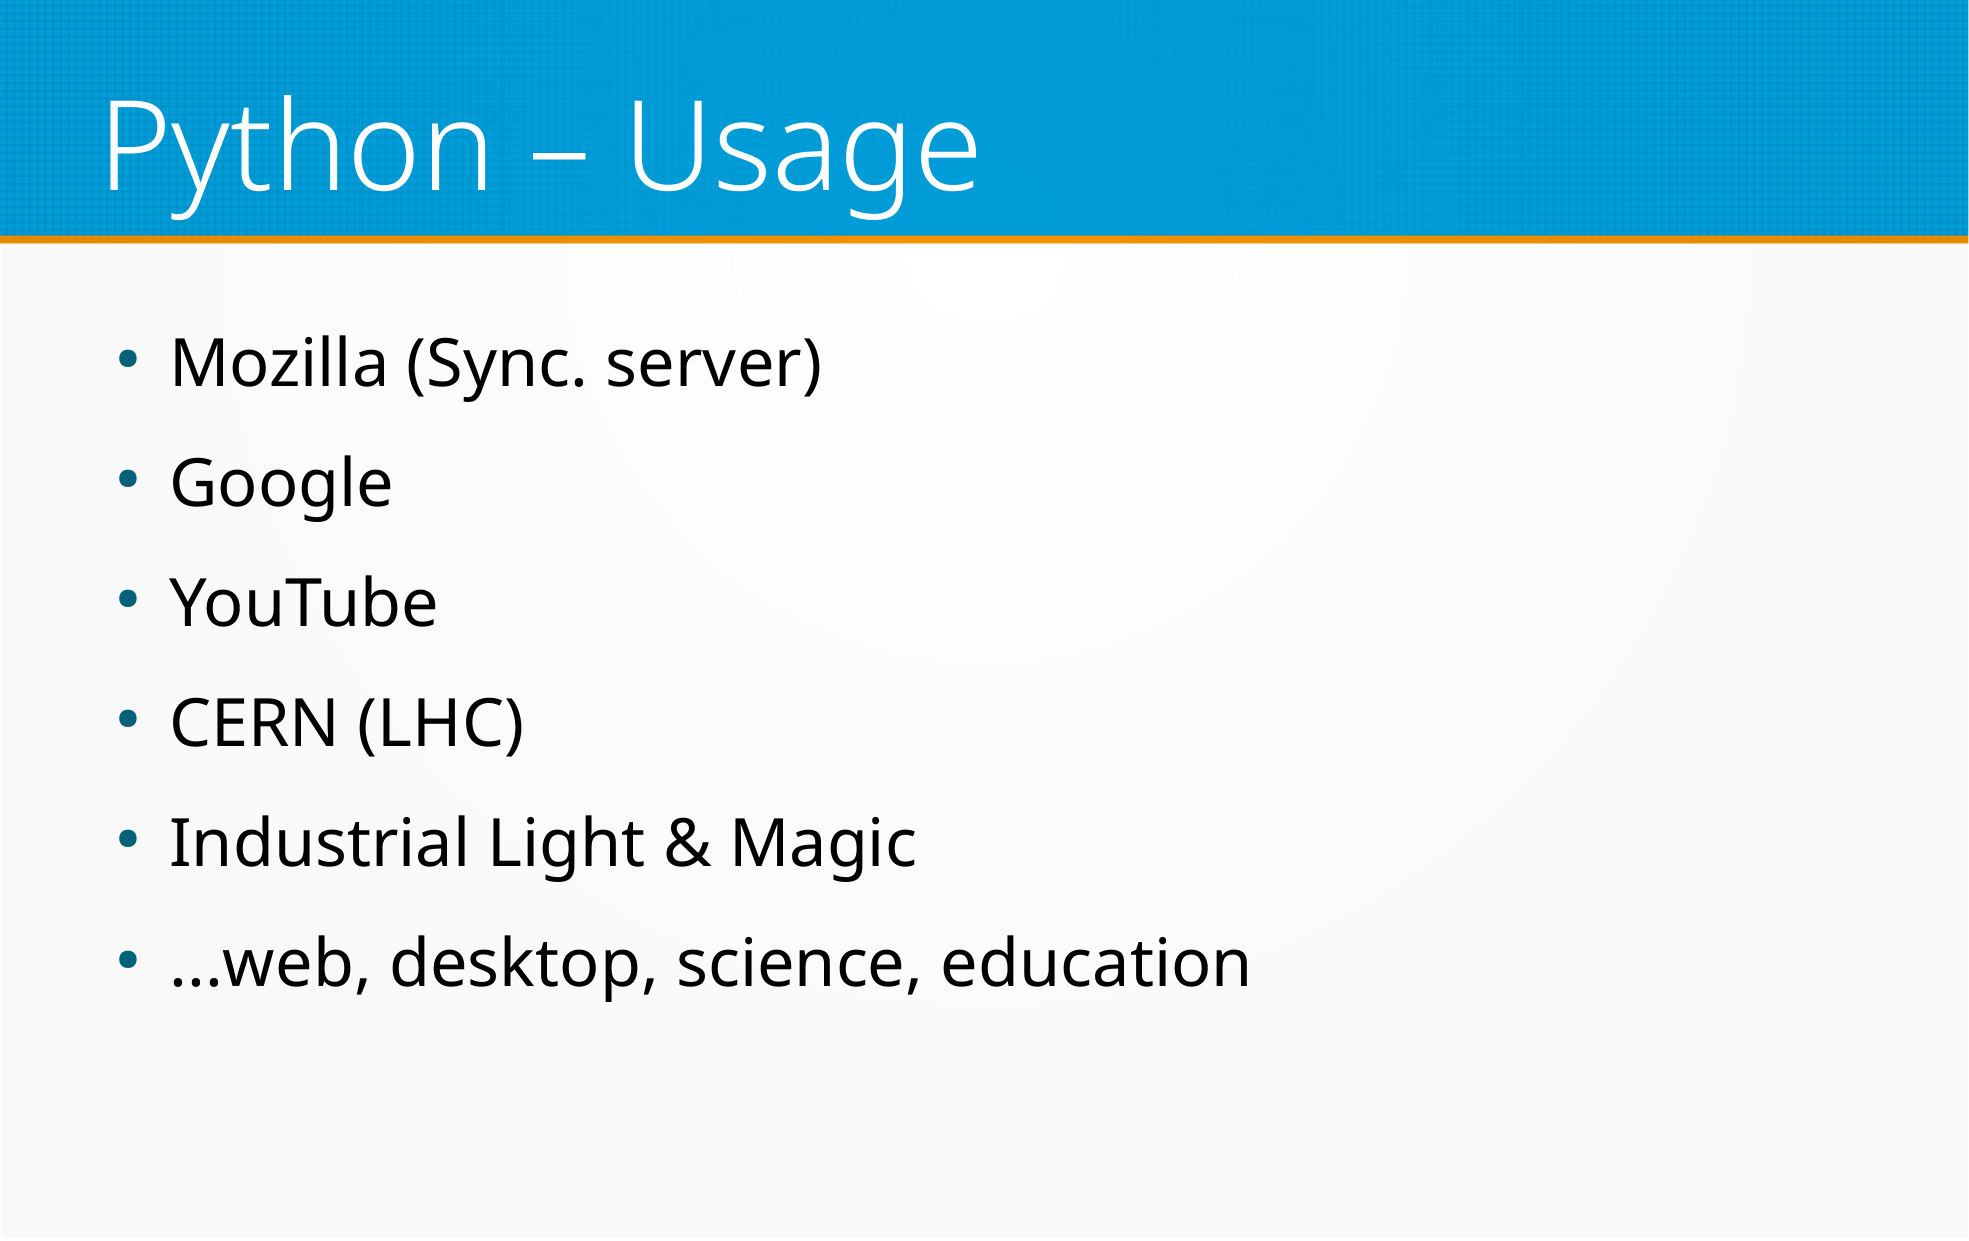

# Python – Usage
Mozilla (Sync. server)
Google
YouTube
CERN (LHC)
Industrial Light & Magic
...web, desktop, science, education